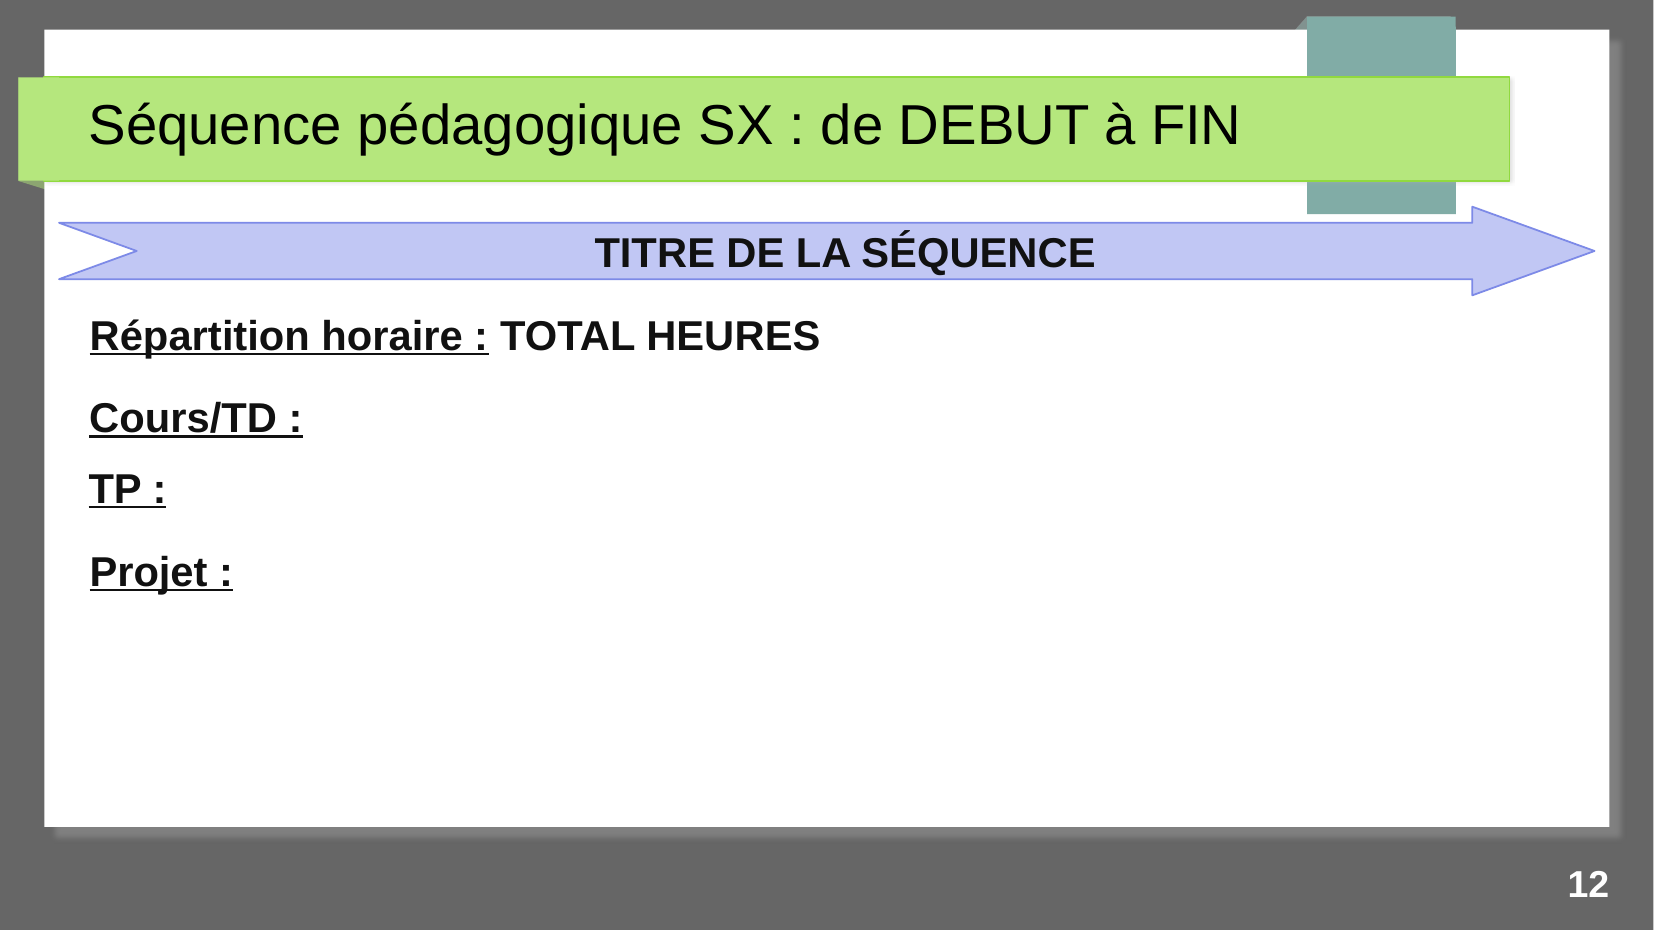

# Séquence pédagogique SX : de DEBUT à FIN
TITRE DE LA SÉQUENCE
Répartition horaire : TOTAL HEURES
Cours/TD :
TP :
Projet :